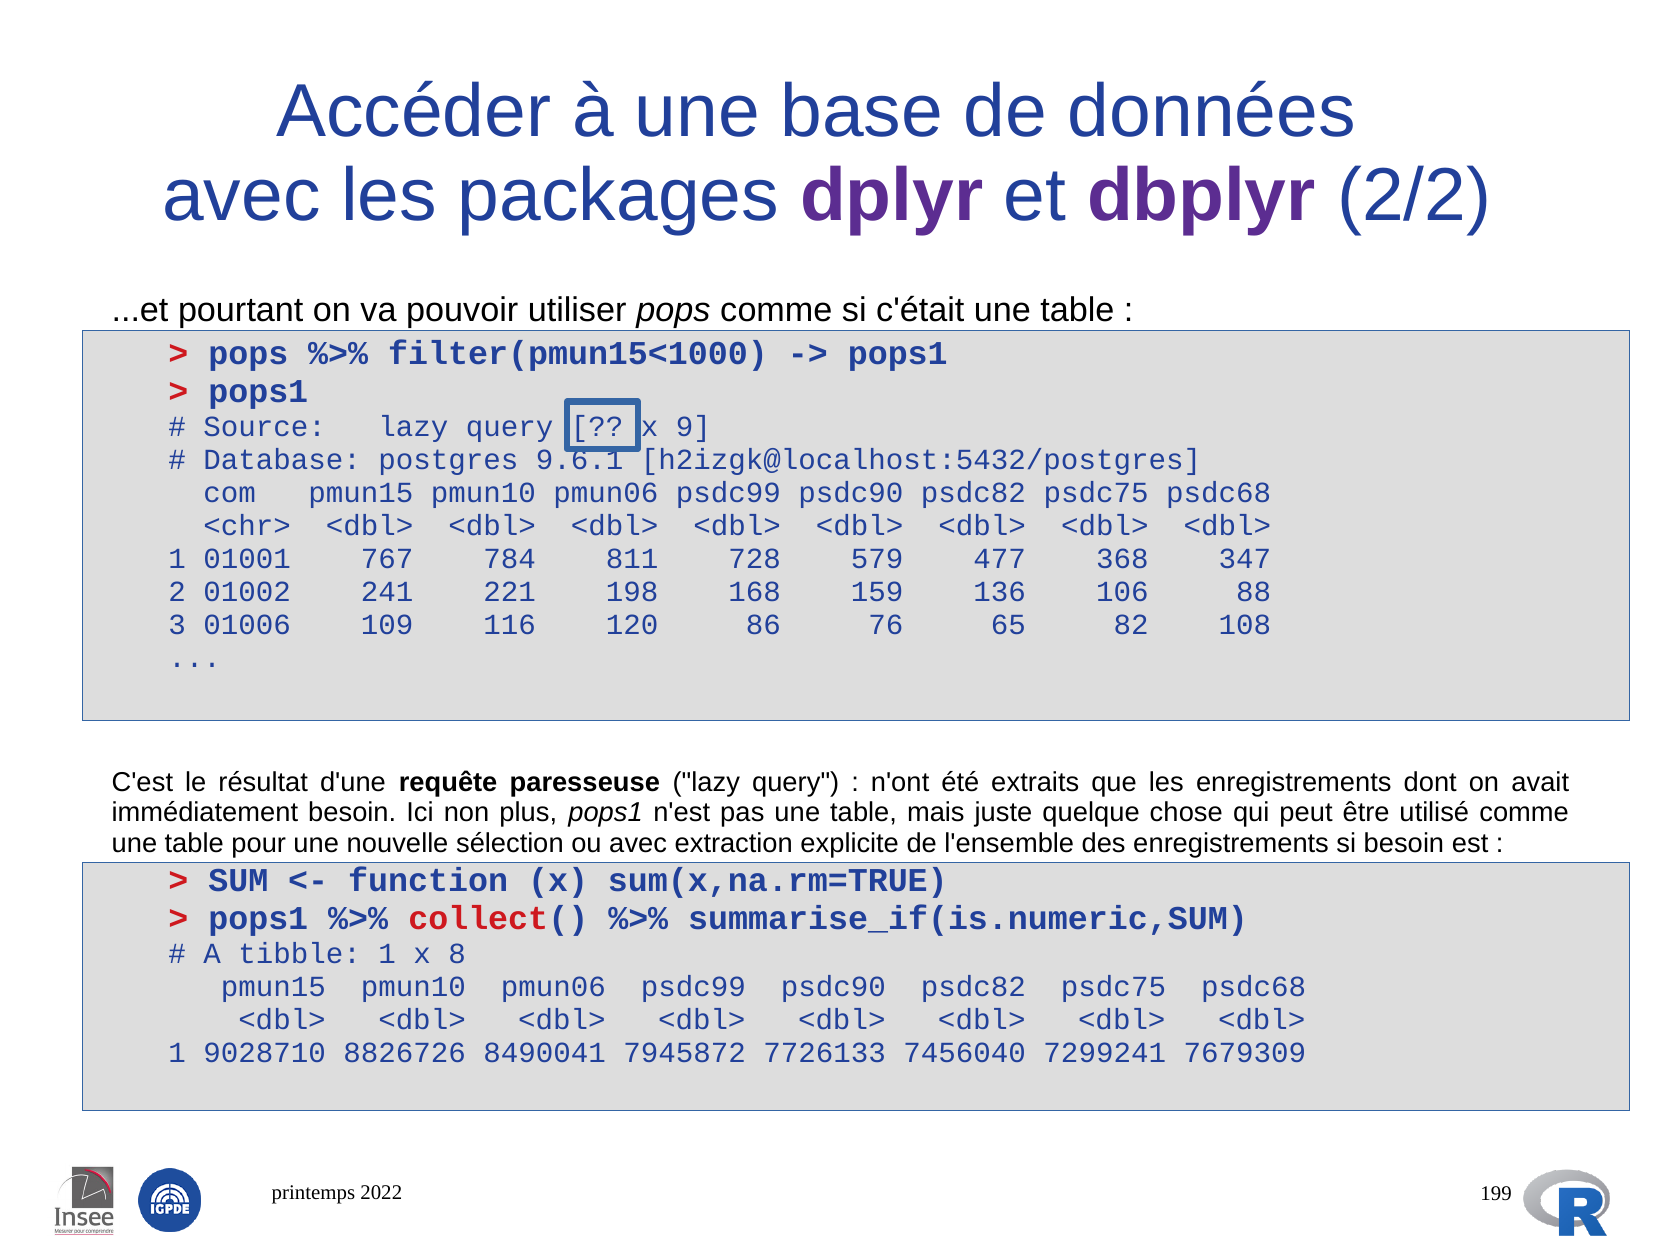

# Accéder à une base de données avec les packages dplyr et dbplyr (2/2)
...et pourtant on va pouvoir utiliser pops comme si c'était une table :
C'est le résultat d'une requête paresseuse ("lazy query") : n'ont été extraits que les enregistrements dont on avait immédiatement besoin. Ici non plus, pops1 n'est pas une table, mais juste quelque chose qui peut être utilisé comme une table pour une nouvelle sélection ou avec extraction explicite de l'ensemble des enregistrements si besoin est :
> pops %>% filter(pmun15<1000) -> pops1
> pops1
# Source: lazy query [?? x 9]
# Database: postgres 9.6.1 [h2izgk@localhost:5432/postgres]
 com pmun15 pmun10 pmun06 psdc99 psdc90 psdc82 psdc75 psdc68
 <chr> <dbl> <dbl> <dbl> <dbl> <dbl> <dbl> <dbl> <dbl>
1 01001 767 784 811 728 579 477 368 347
2 01002 241 221 198 168 159 136 106 88
3 01006 109 116 120 86 76 65 82 108
...
> SUM <- function (x) sum(x,na.rm=TRUE)
> pops1 %>% collect() %>% summarise_if(is.numeric,SUM)
# A tibble: 1 x 8
 pmun15 pmun10 pmun06 psdc99 psdc90 psdc82 psdc75 psdc68
 <dbl> <dbl> <dbl> <dbl> <dbl> <dbl> <dbl> <dbl>
1 9028710 8826726 8490041 7945872 7726133 7456040 7299241 7679309
printemps 2022
199